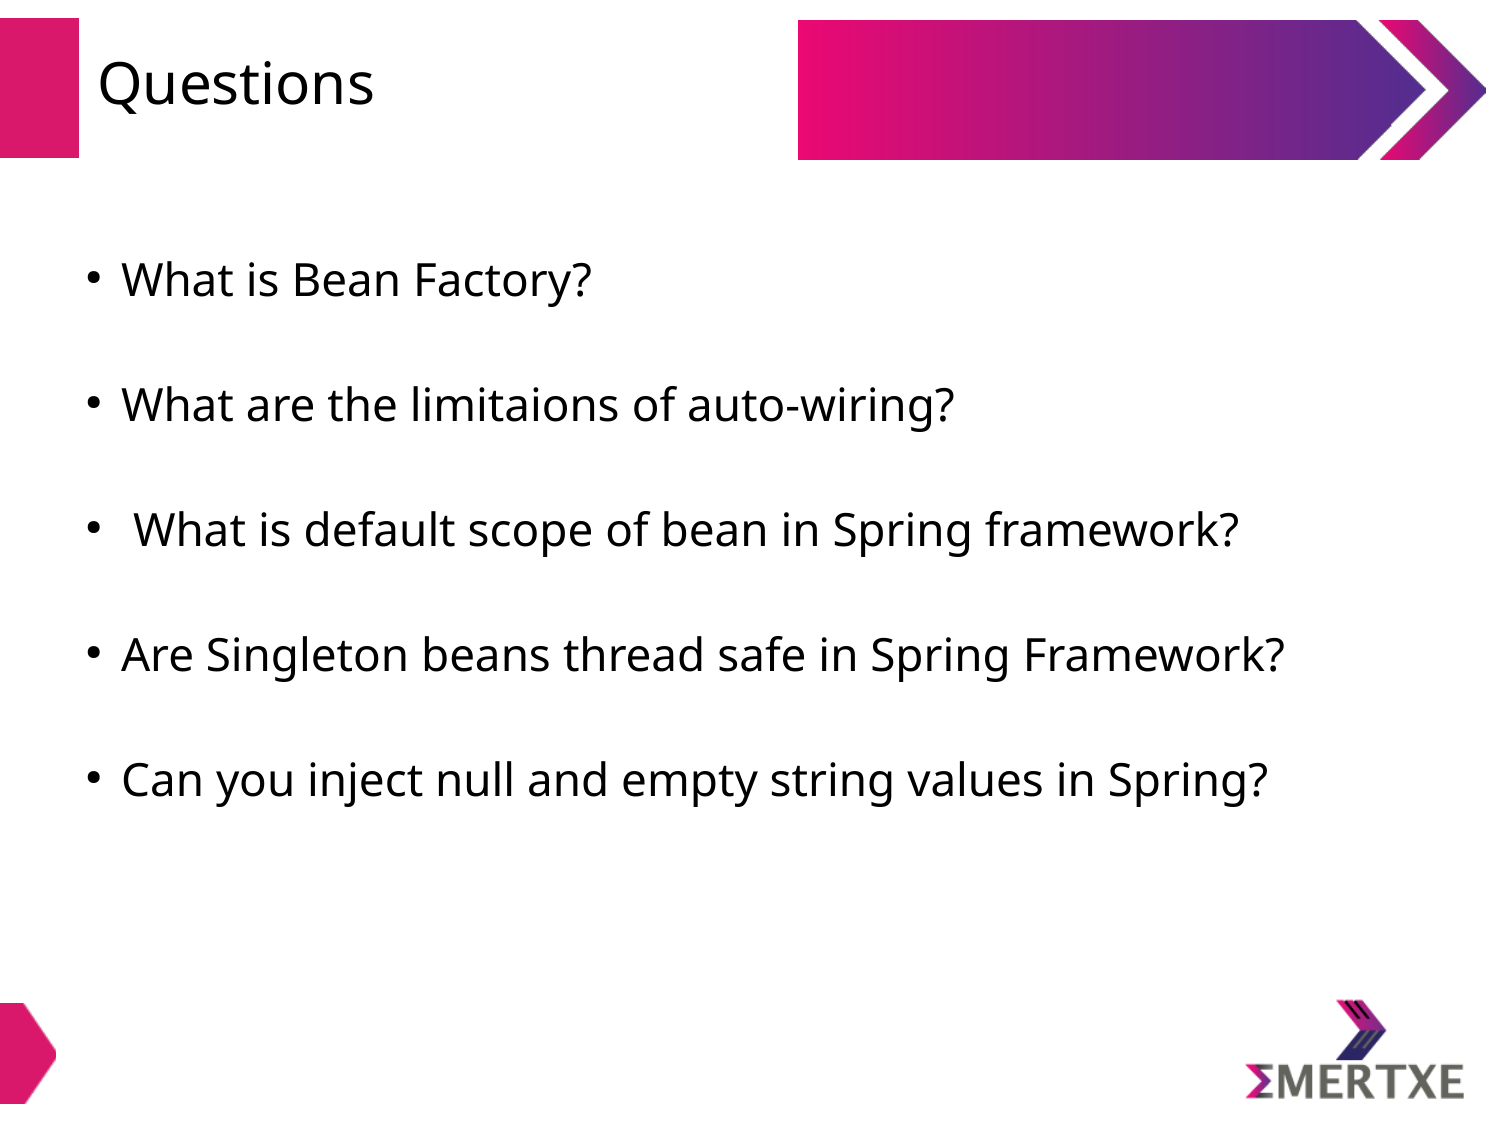

Questions
What is Bean Factory?
What are the limitaions of auto-wiring?
 What is default scope of bean in Spring framework?
Are Singleton beans thread safe in Spring Framework?
Can you inject null and empty string values in Spring?